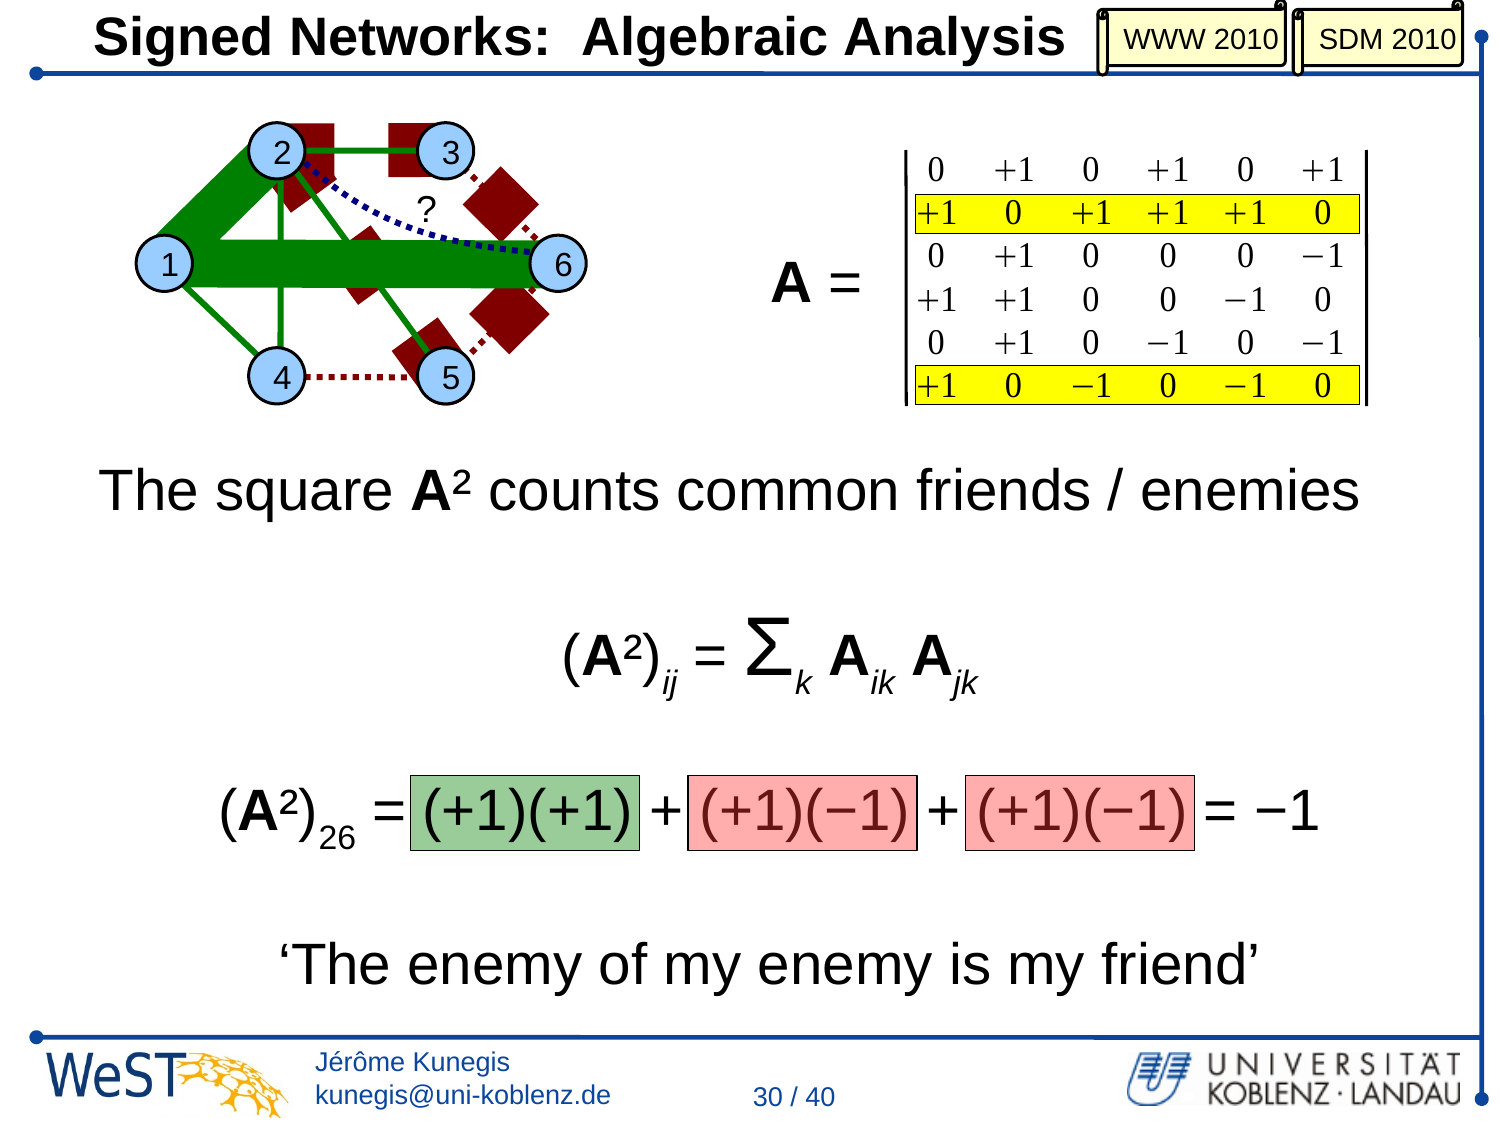

WWW 2010
SDM 2010
Signed Networks: Algebraic Analysis
2
3
?
1
6
A =
4
5
The square A² counts common friends / enemies
(A²)ij = Σk Aik Ajk
(A²)26 = (+1)(+1) + (+1)(−1) + (+1)(−1) = −1
‘The enemy of my enemy is my friend’